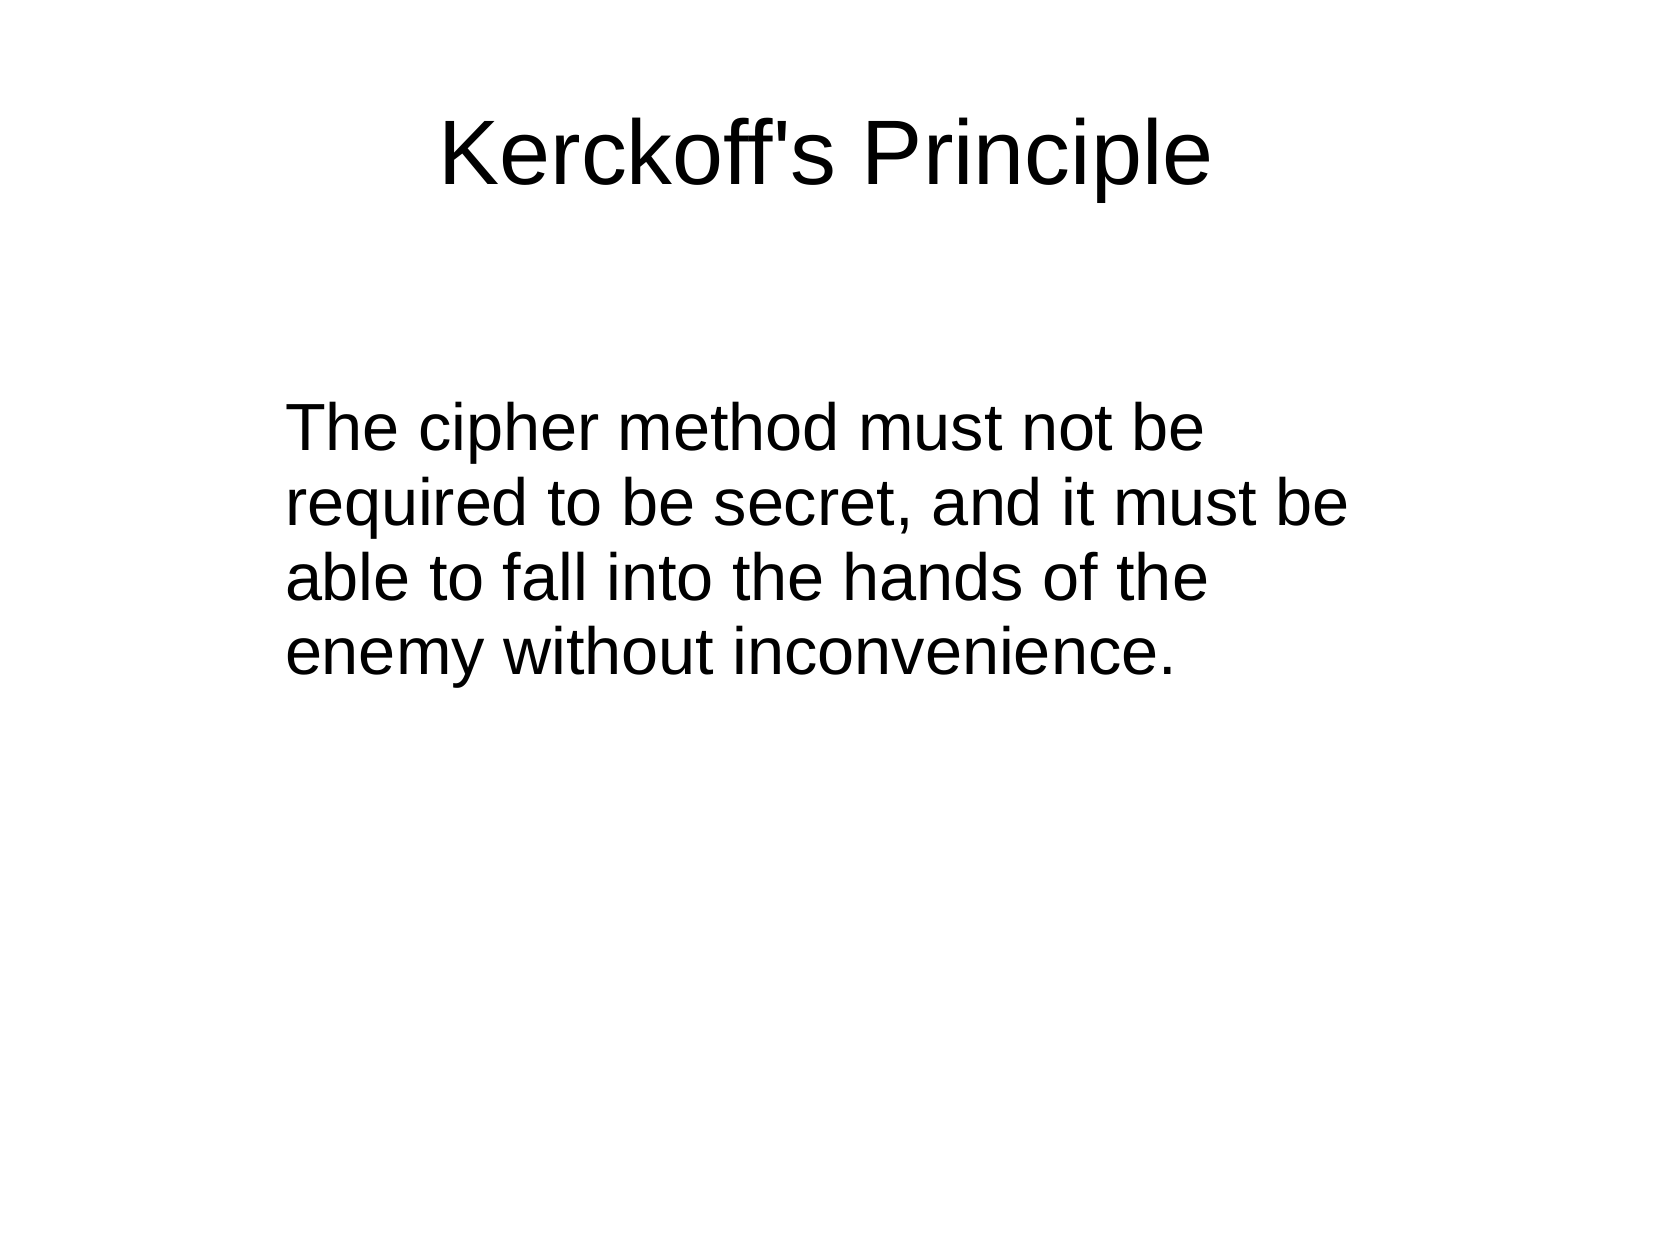

# Kerckoff's Principle
The cipher method must not be required to be secret, and it must be able to fall into the hands of the enemy without inconvenience.